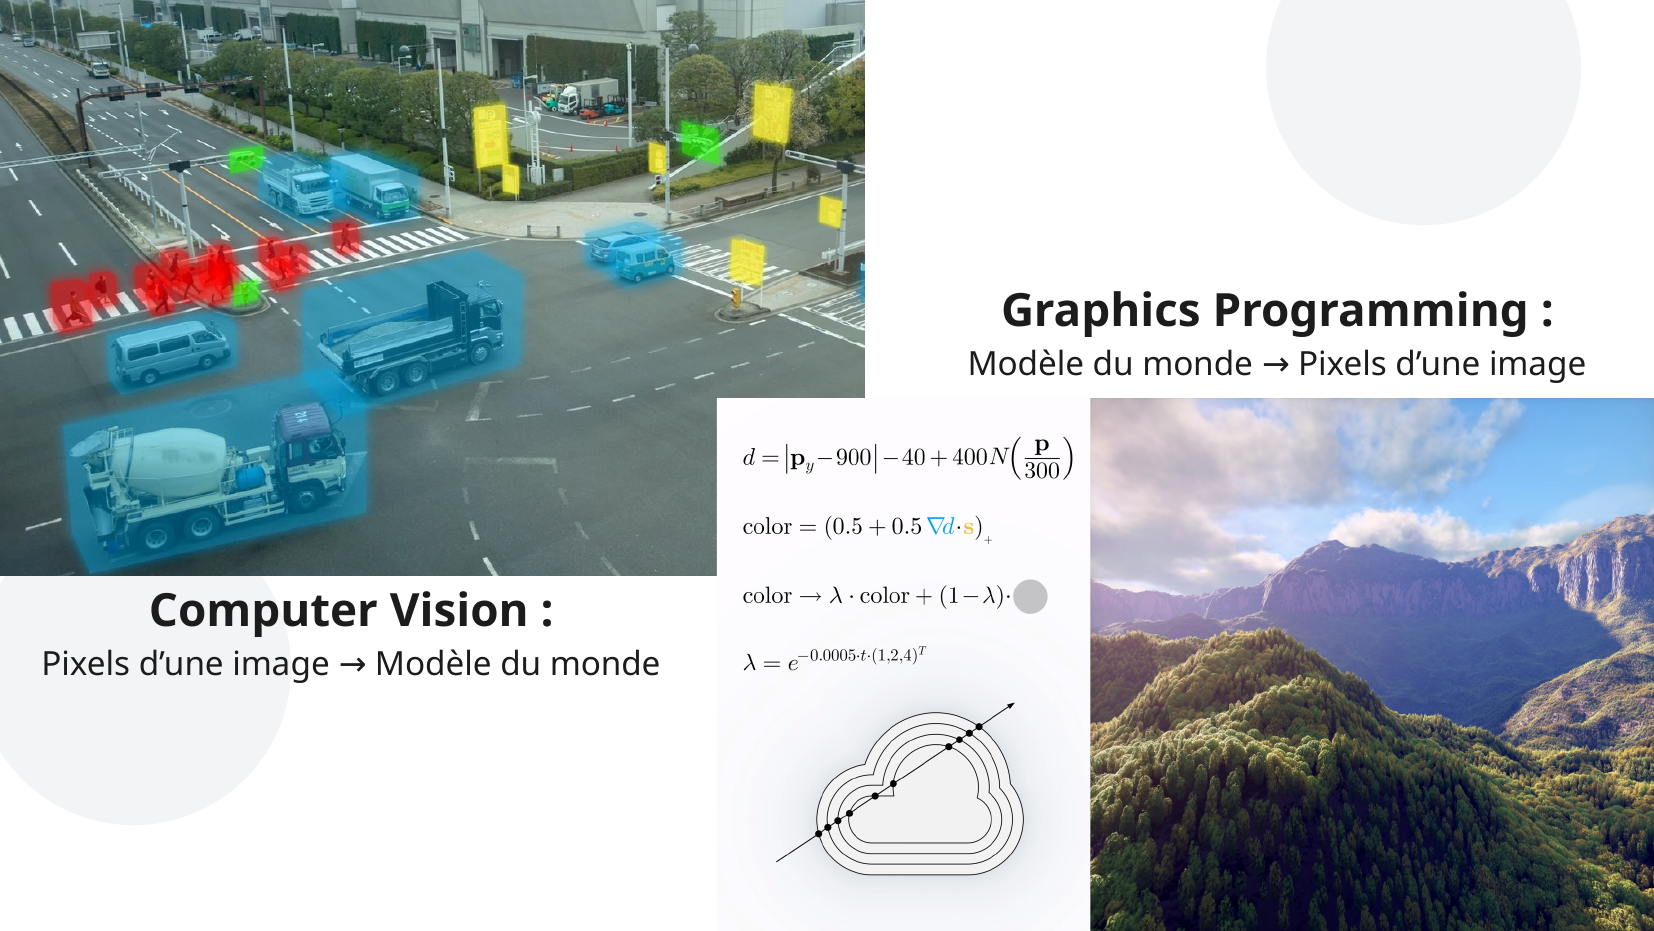

Graphics Programming :
Modèle du monde → Pixels d’une image
Computer Vision :
Pixels d’une image → Modèle du monde